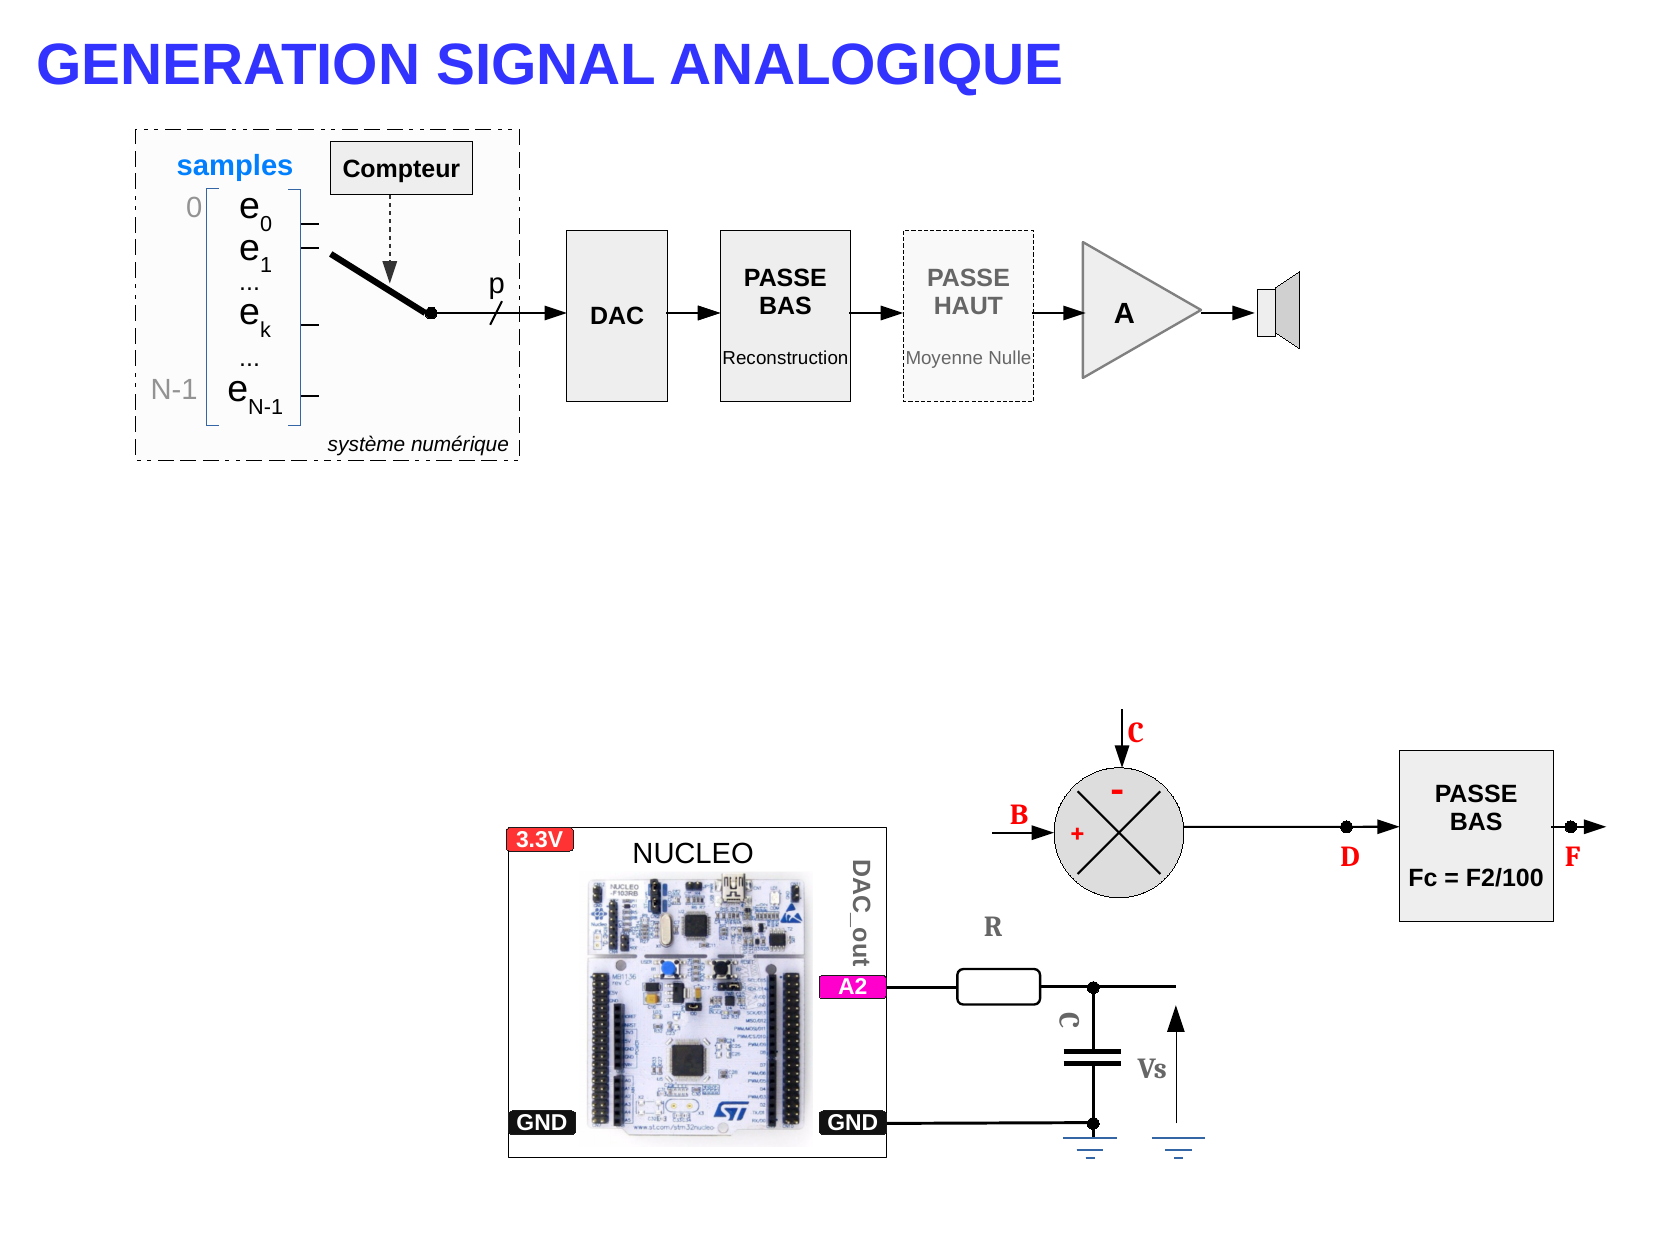

GENERATION SIGNAL ANALOGIQUE
samples
Compteur
e0
0
e1
DAC
PASSE
BAS
Reconstruction
PASSE
HAUT
Moyenne Nulle
p
...
ek
A
...
eN-1
N-1
système numérique
C
PASSE
BAS
Fc = F2/100
-
B
+
3.3V
NUCLEO
D
F
DAC_out
R
A2
Vs
C
GND
GND